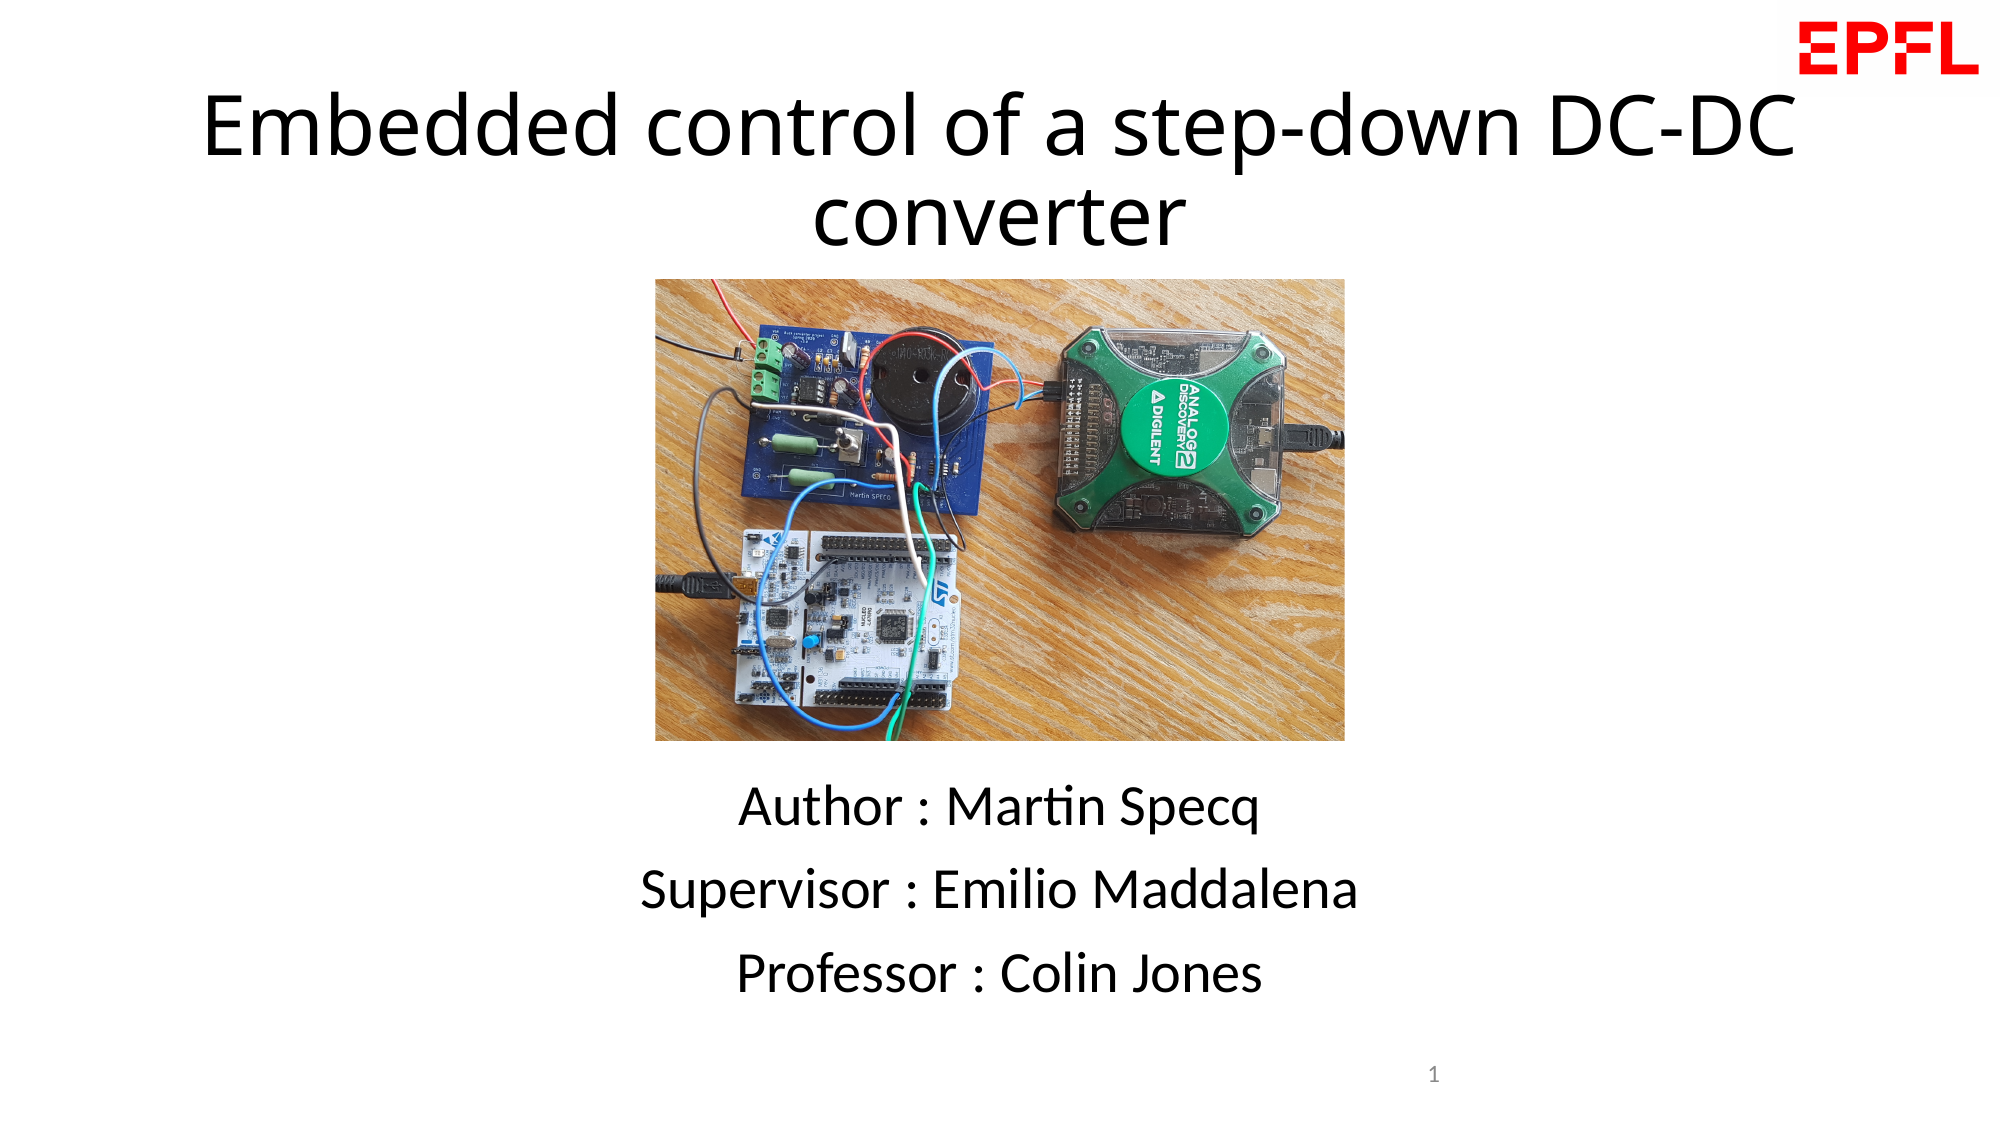

# Embedded control of a step-down DC-DC converter
Author : Martin Specq
Supervisor : Emilio Maddalena
Professor : Colin Jones